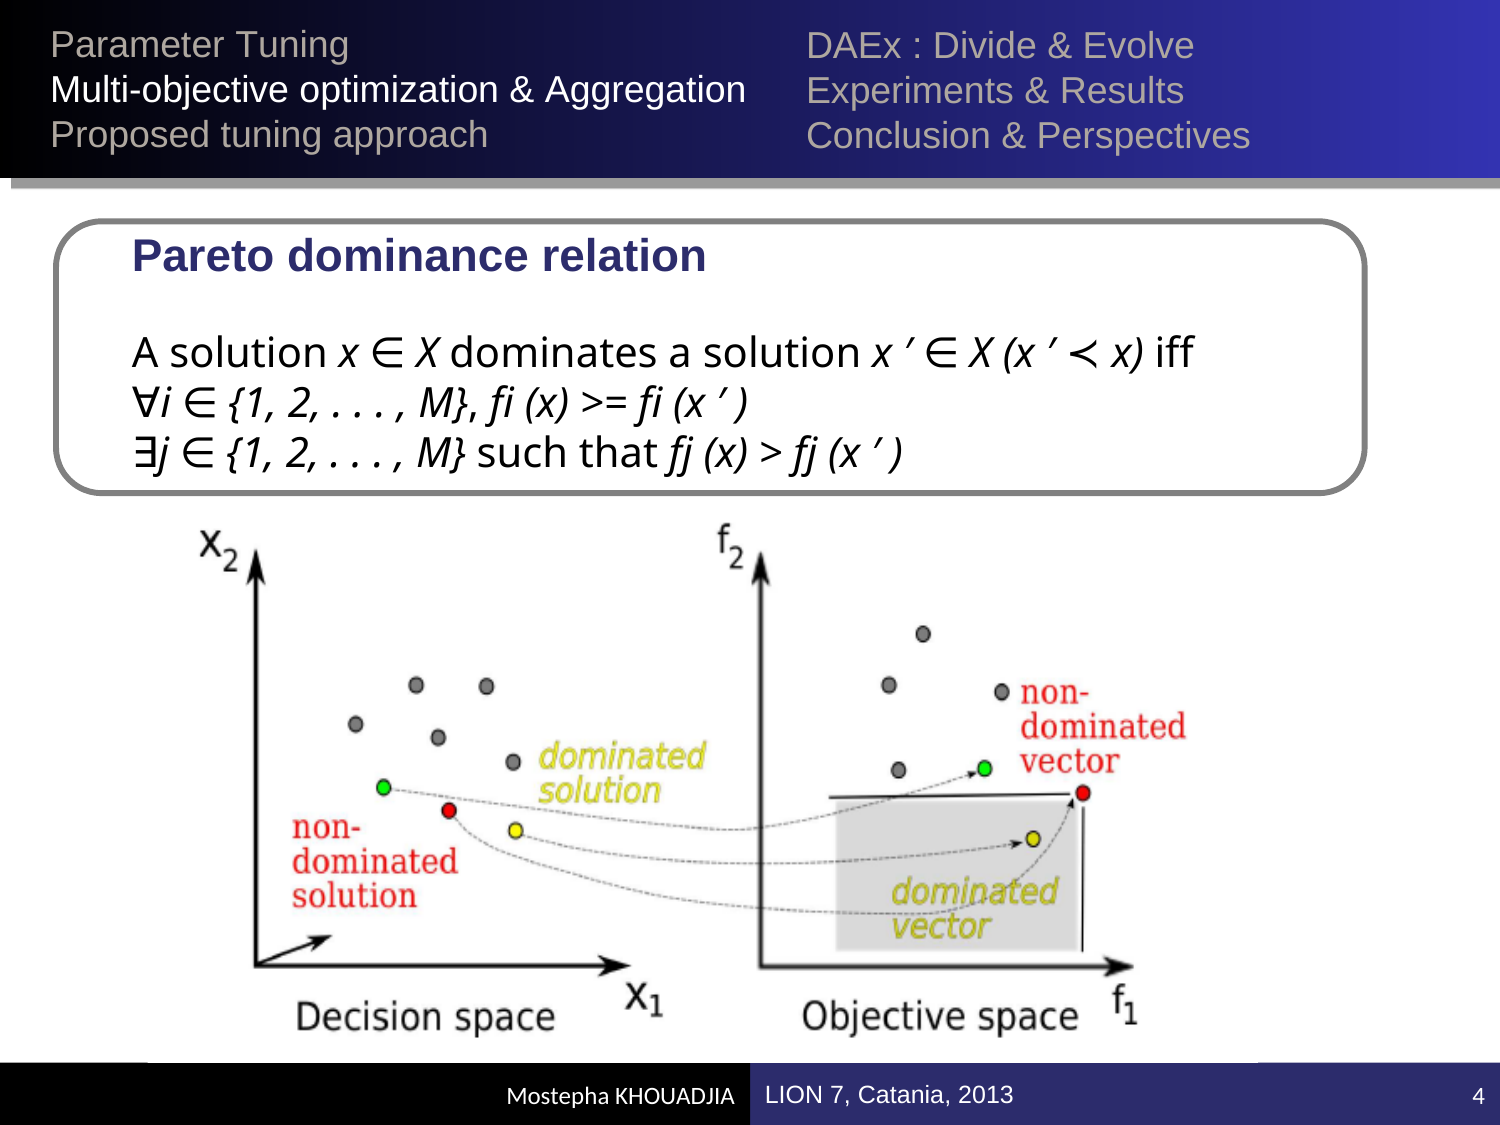

Parameter Tuning
Multi-objective optimization & Aggregation
Proposed tuning approach
DAEx : Divide & Evolve
Experiments & Results
Conclusion & Perspectives
Pareto dominance relation
A solution x ∈ X dominates a solution x ′ ∈ X (x ′ ≺ x) iff
∀i ∈ {1, 2, . . . , M}, fi (x) >= fi (x ′ )
∃j ∈ {1, 2, . . . , M} such that fj (x) > fj (x ′ )
4